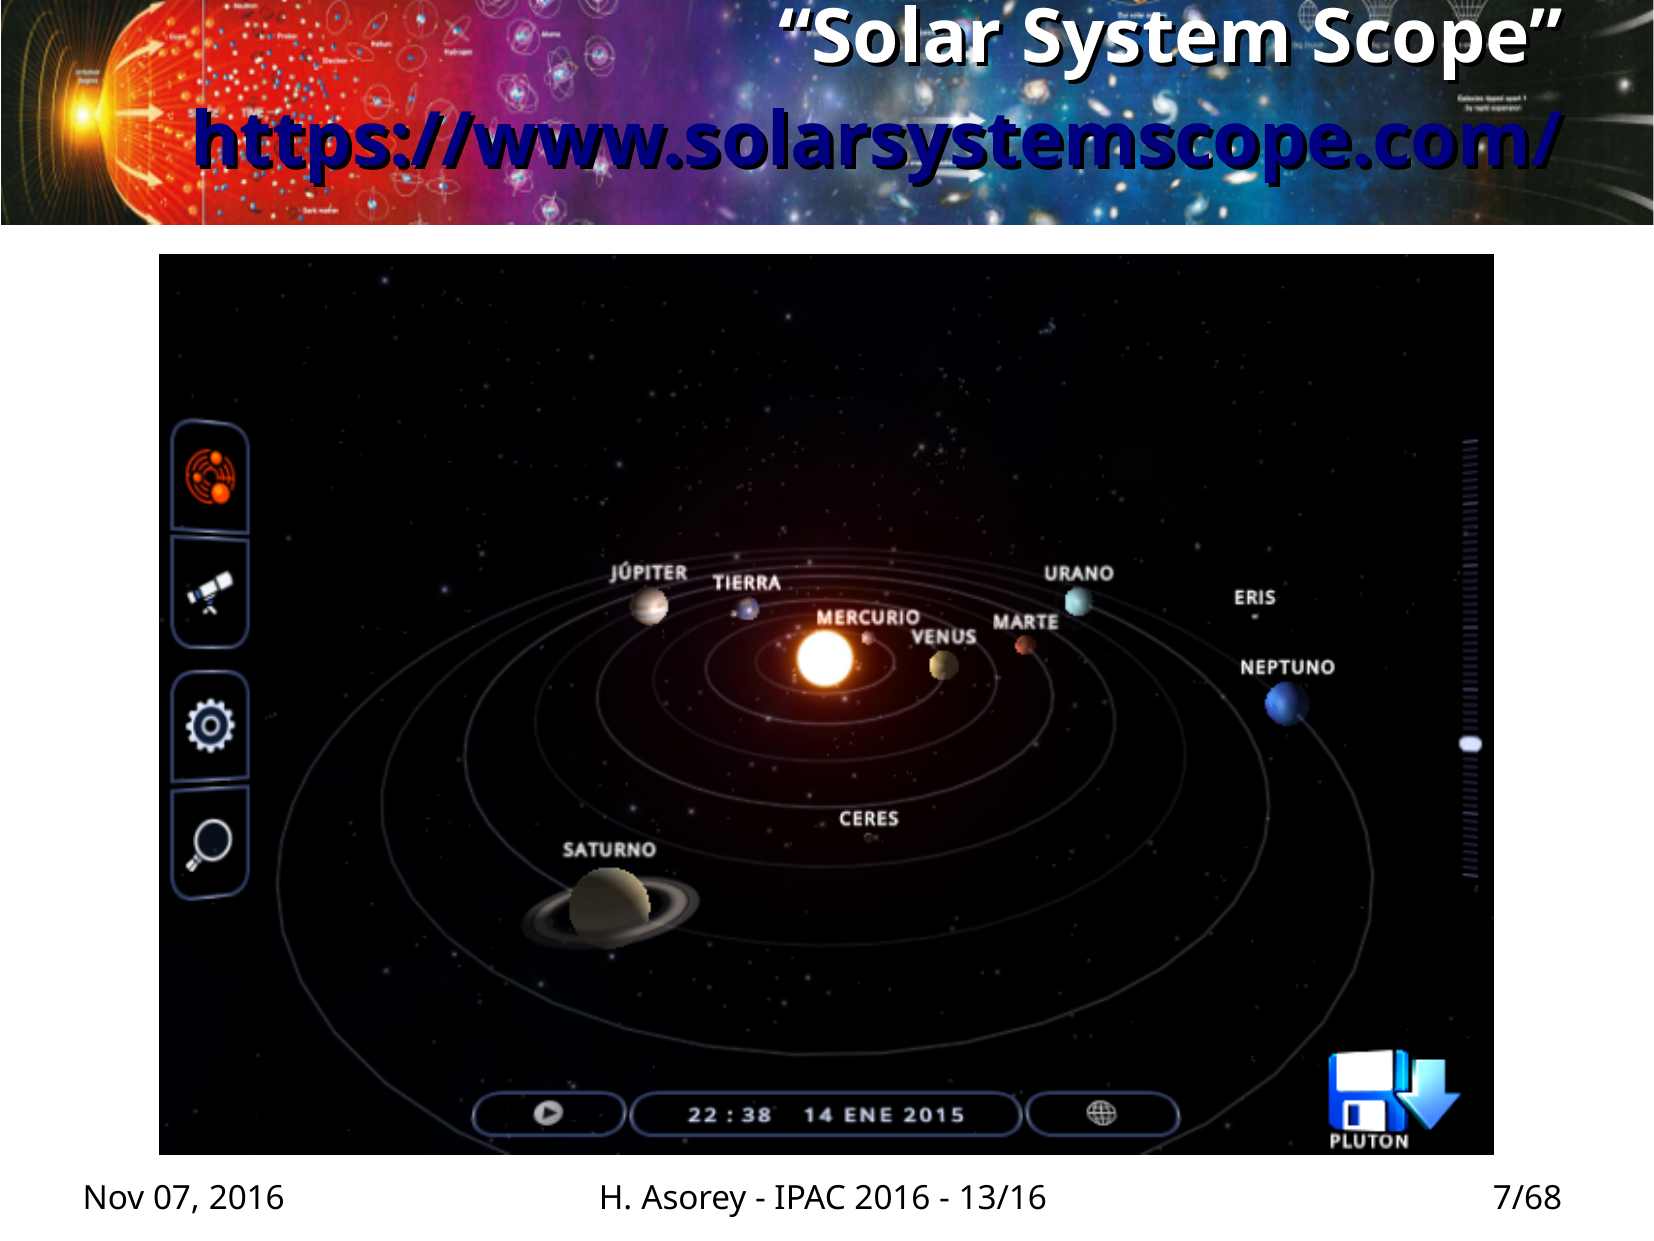

# “Solar System Scope” https://www.solarsystemscope.com/
Nov 07, 2016
H. Asorey - IPAC 2016 - 13/16
7